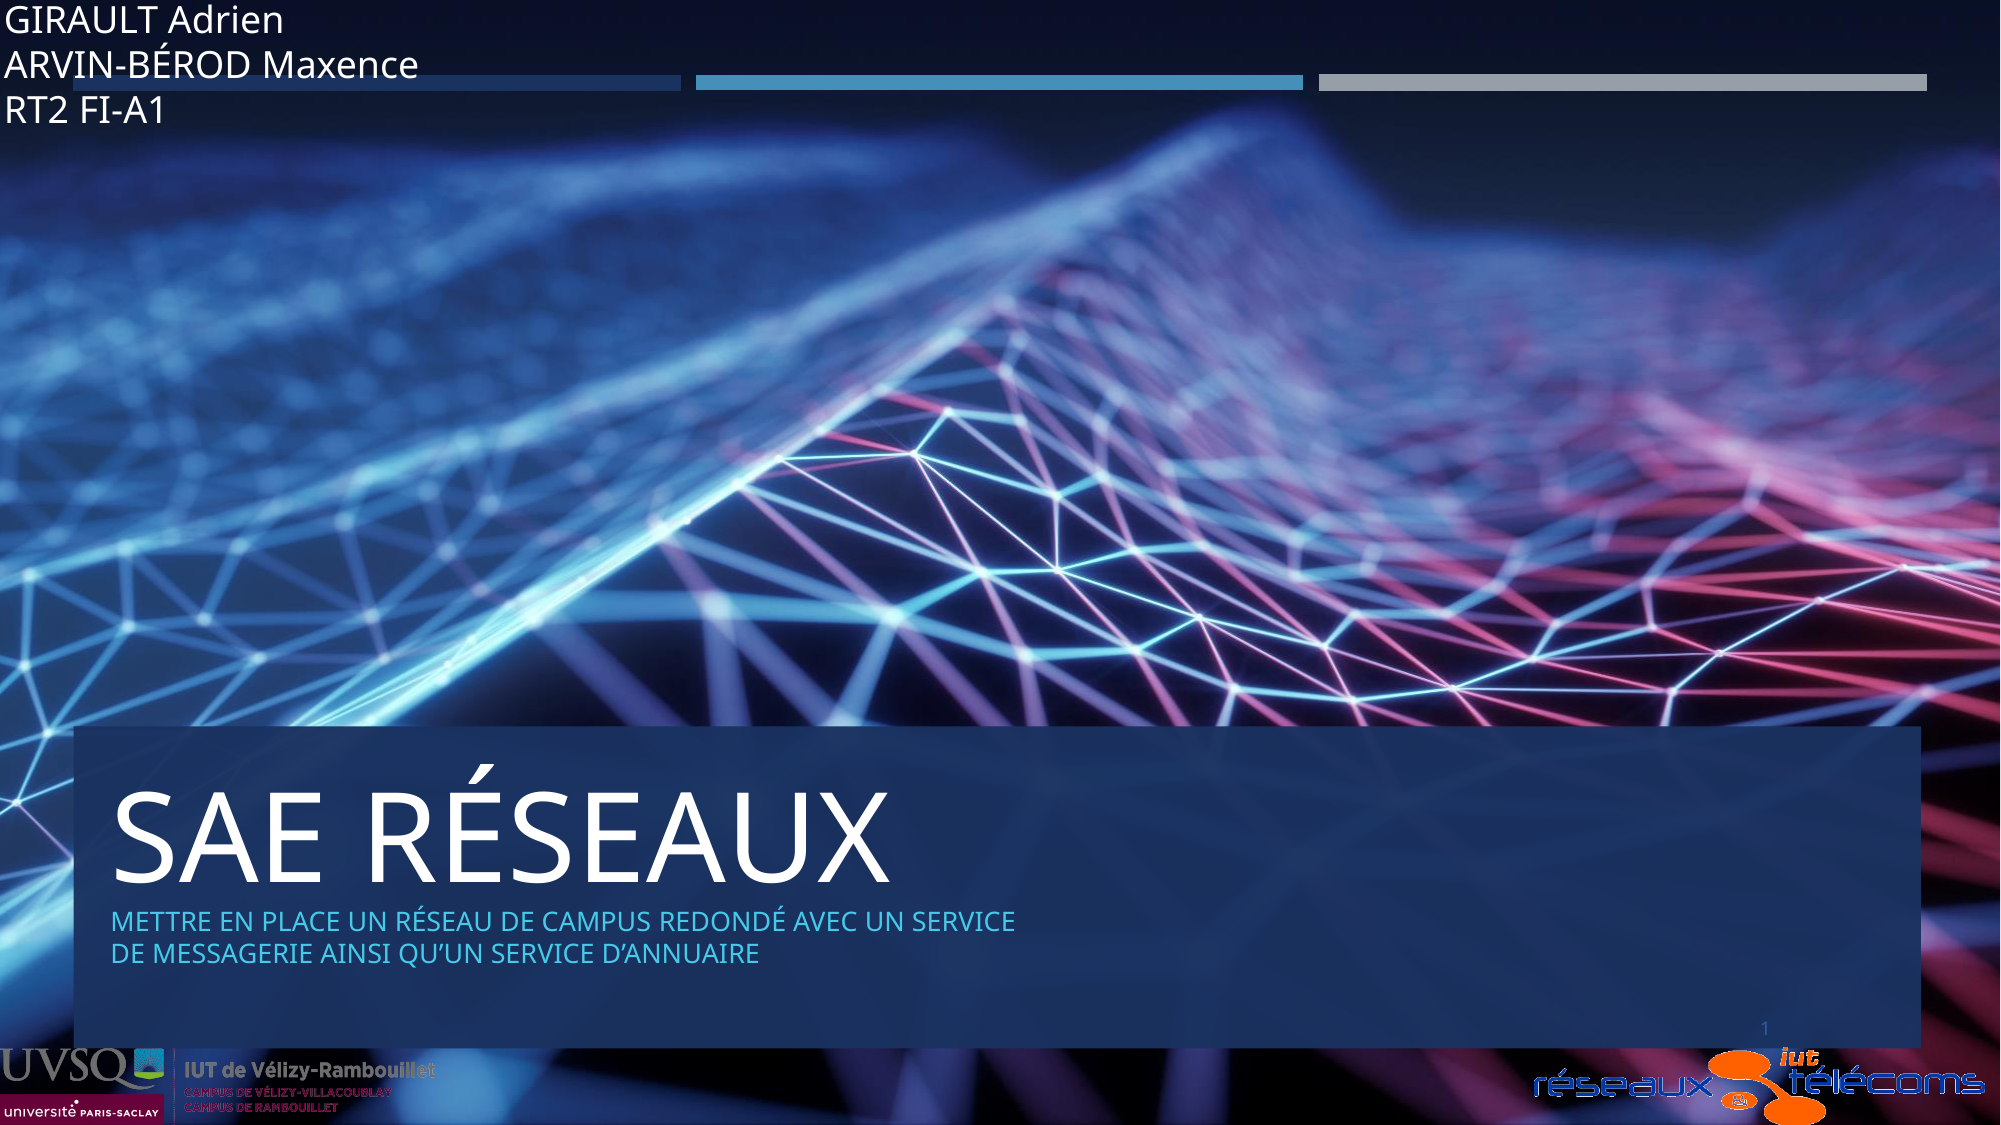

GIRAULT Adrien
ARVIN-BÉROD Maxence
RT2 FI-A1
# SAE Réseaux
Mettre en place un réseau de campus redondé avec un service
de messagerie ainsi qu’un service d’annuaire